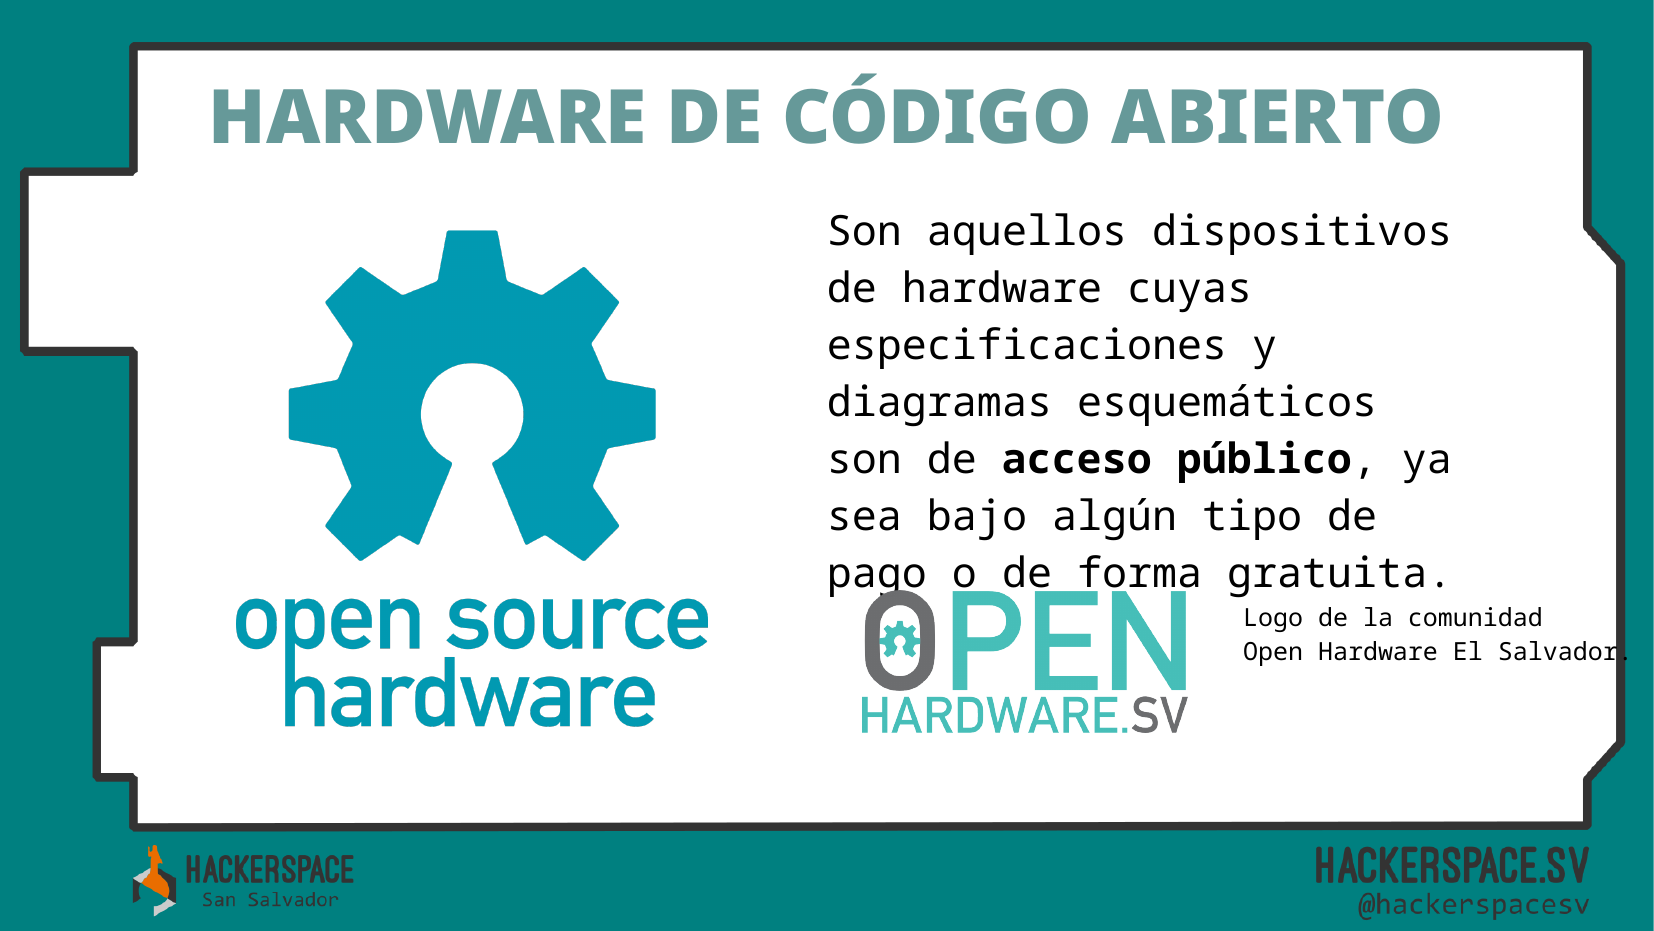

# HARDWARE DE CÓDIGO ABIERTO
Son aquellos dispositivos de hardware cuyas especificaciones y diagramas esquemáticos son de acceso público, ya sea bajo algún tipo de pago o de forma gratuita.
Logo de la comunidad
Open Hardware El Salvador.